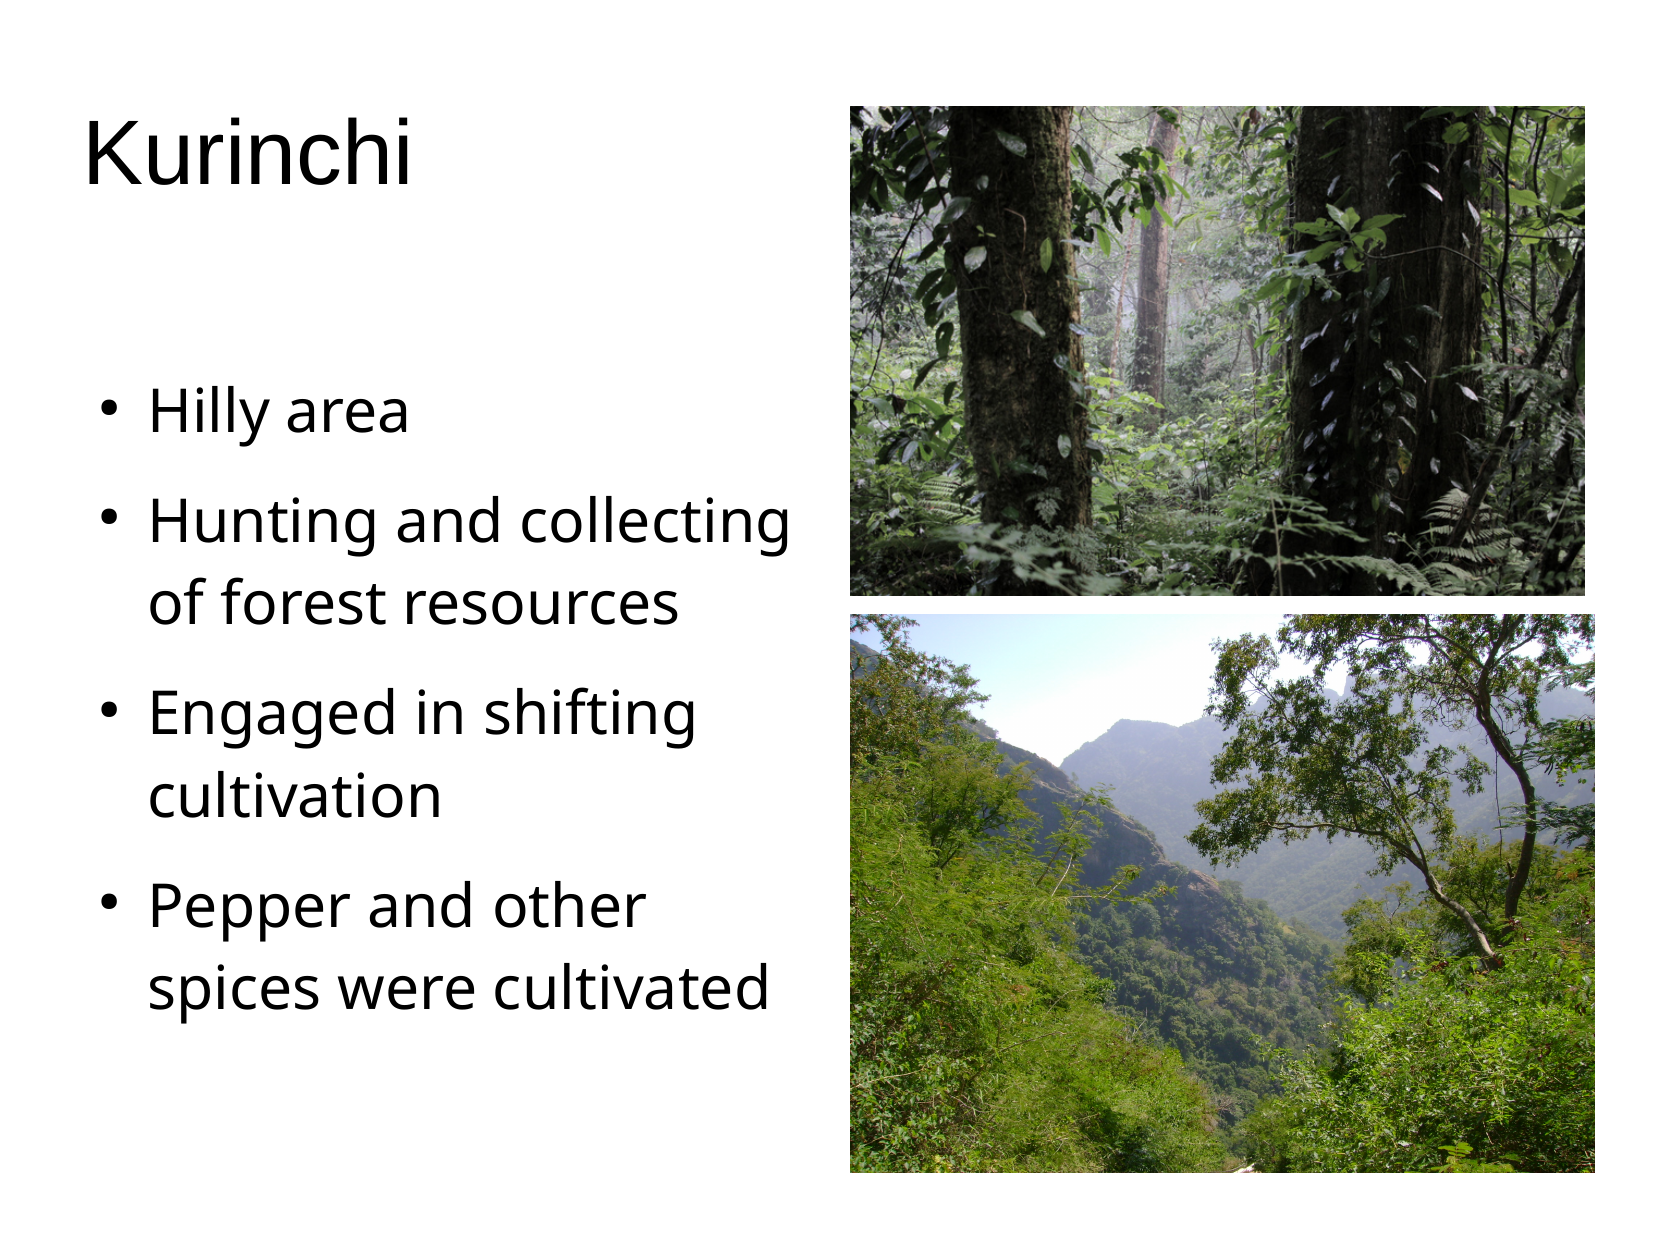

# Kurinchi
Hilly area
Hunting and collecting of forest resources
Engaged in shifting cultivation
Pepper and other spices were cultivated